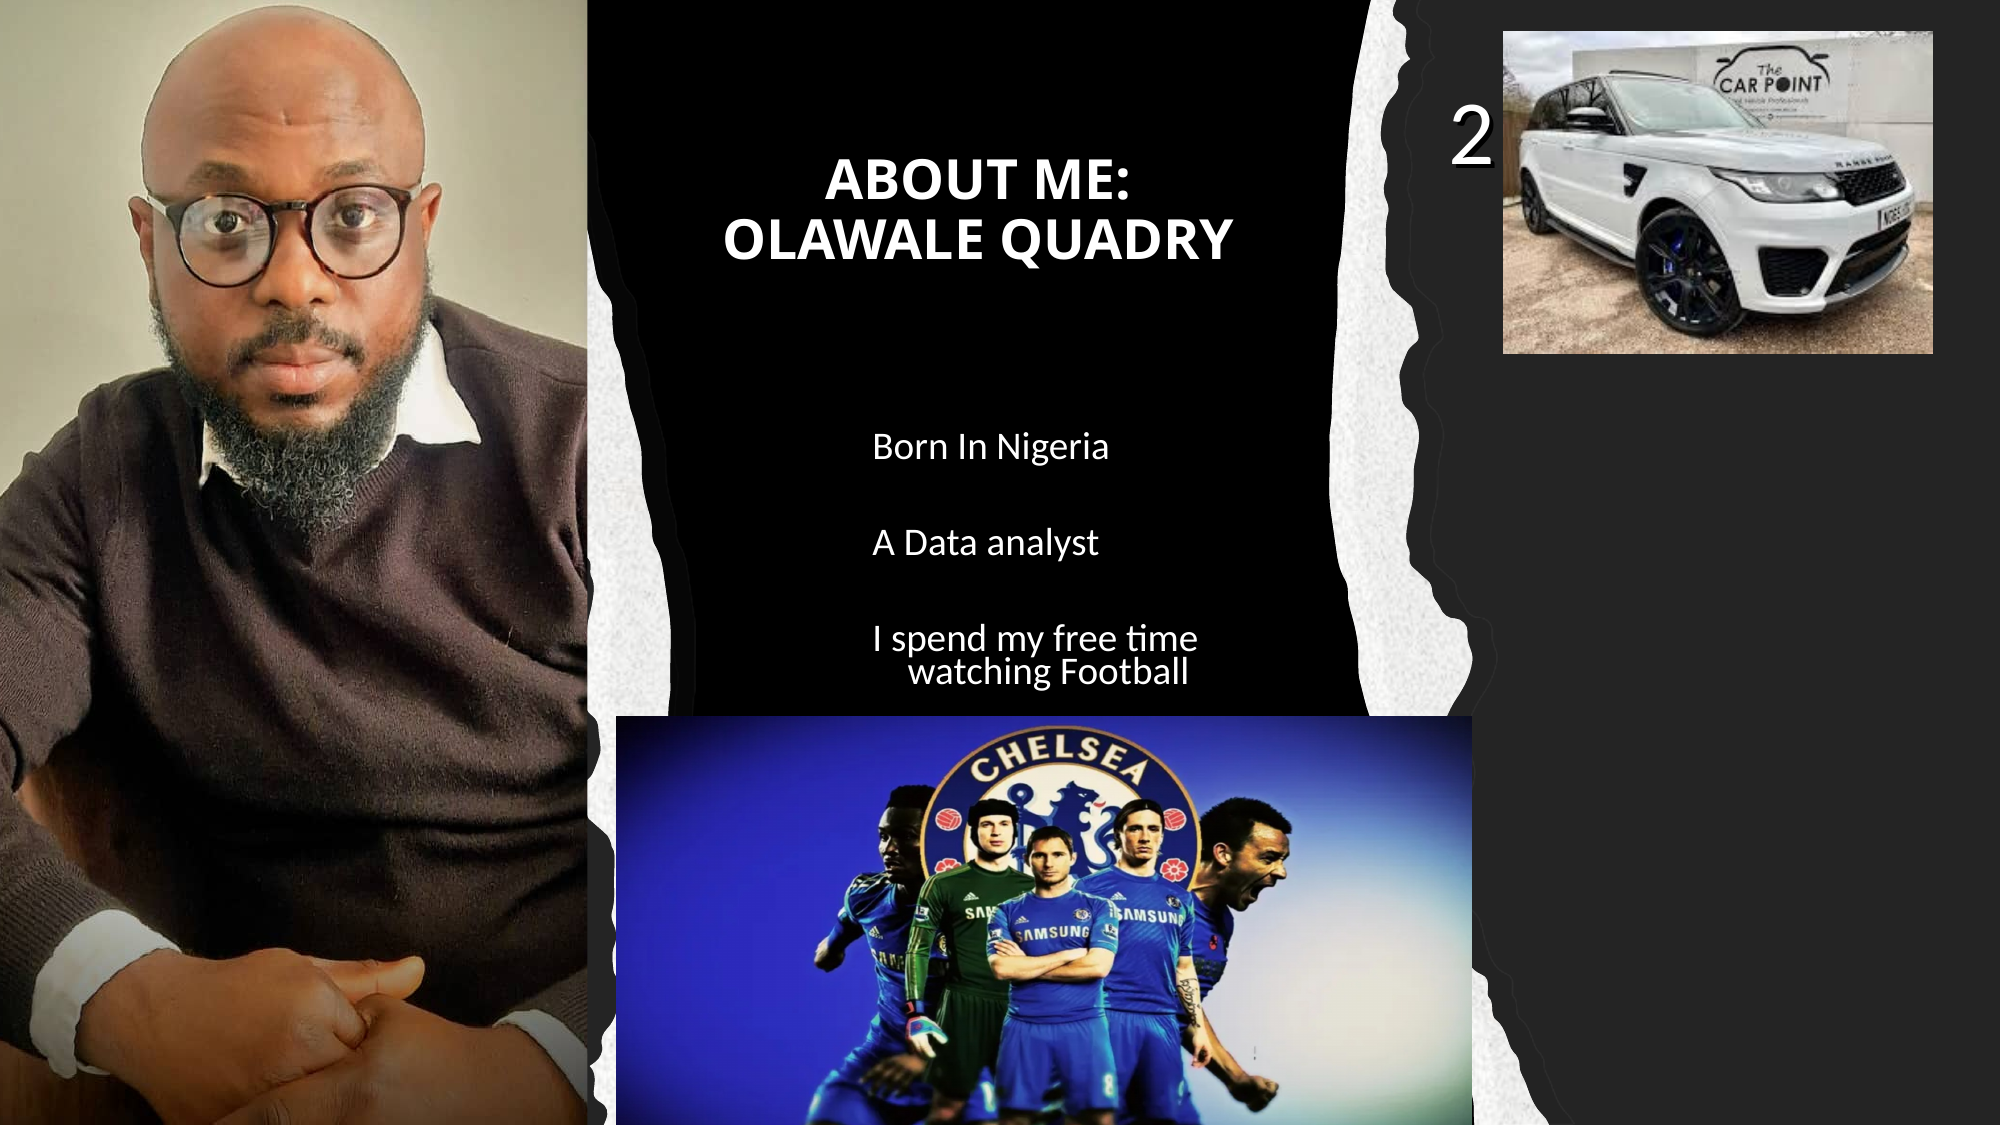

2/1/20XX
# About Me: Olawale Quadry
Born In Nigeria
A Data analyst
I spend my free time watching Football
l